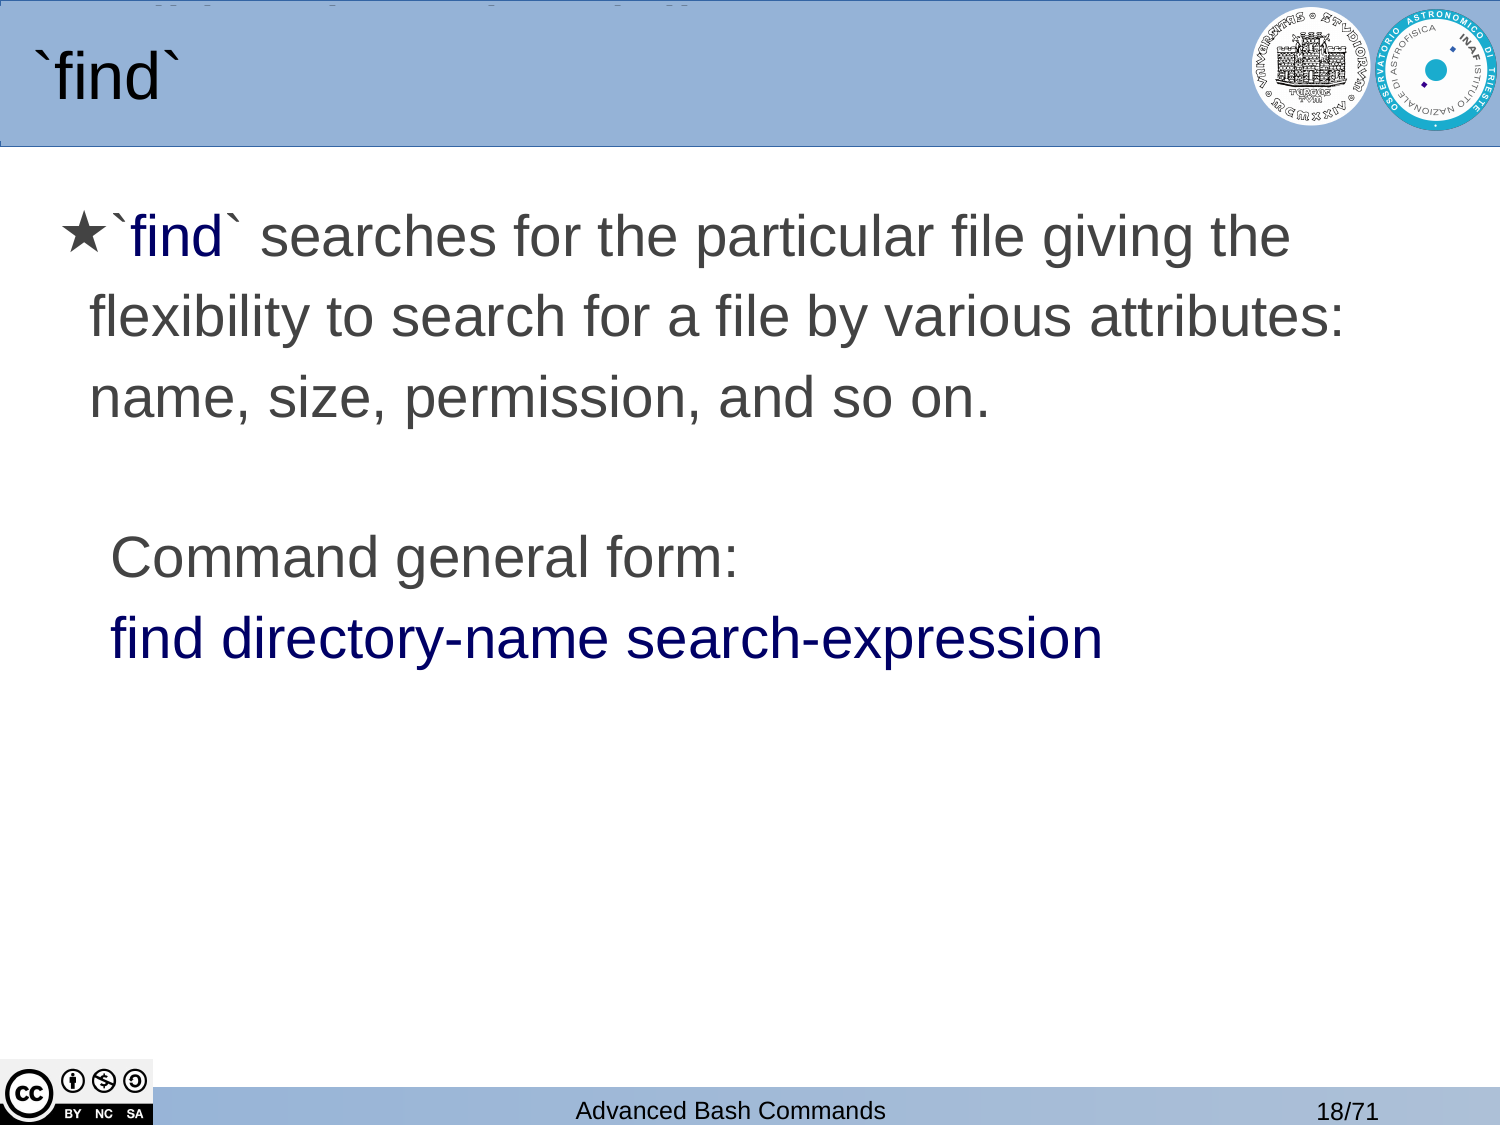

# Traditional service delivery
`find`
`find` searches for the particular file giving the flexibility to search for a file by various attributes: name, size, permission, and so on.
Command general form:
find directory-name search-expression